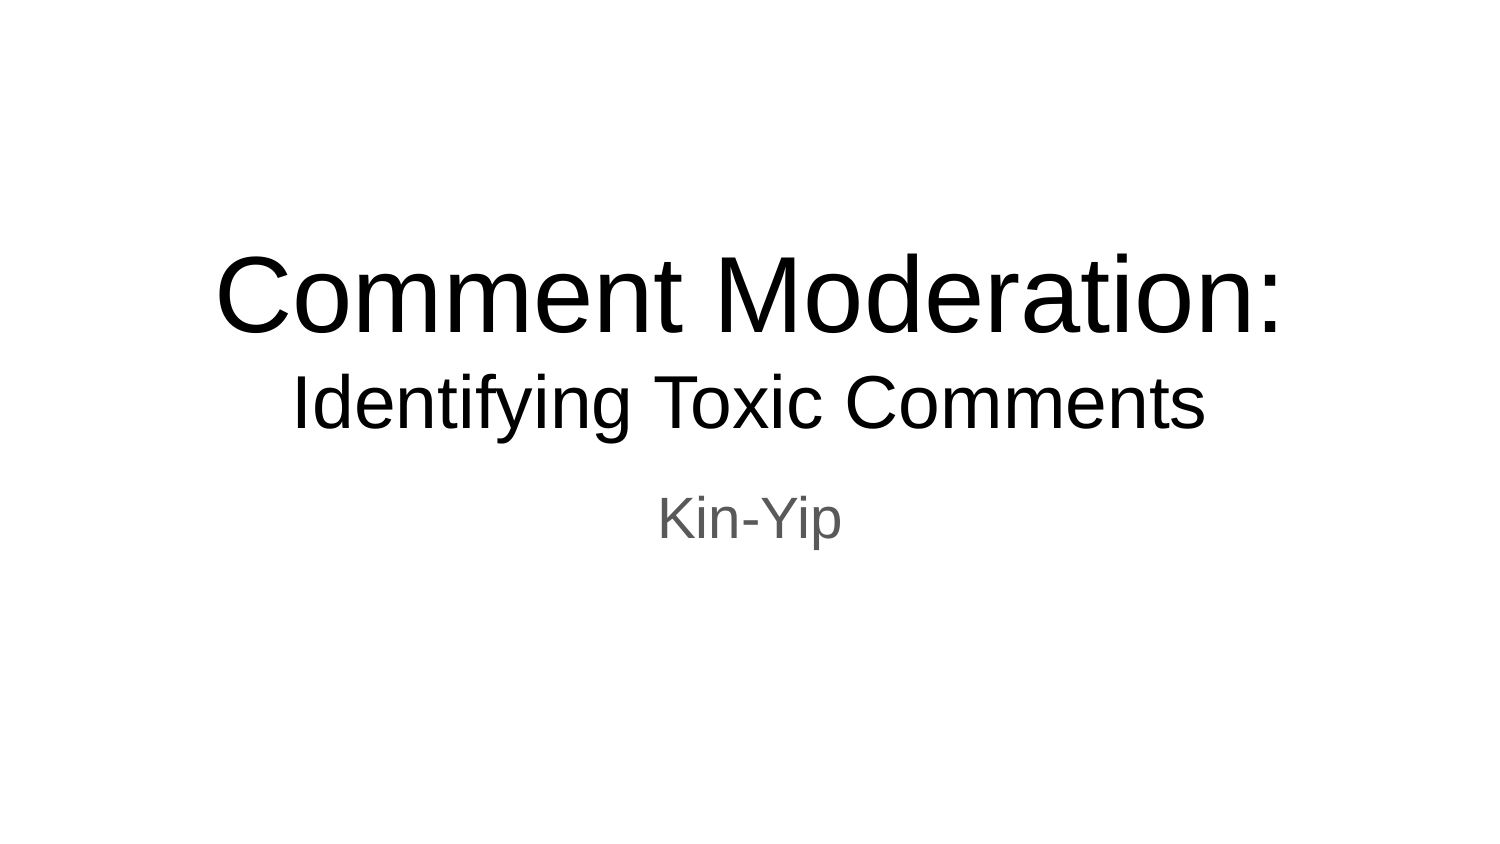

# Comment Moderation: Identifying Toxic Comments
Kin-Yip